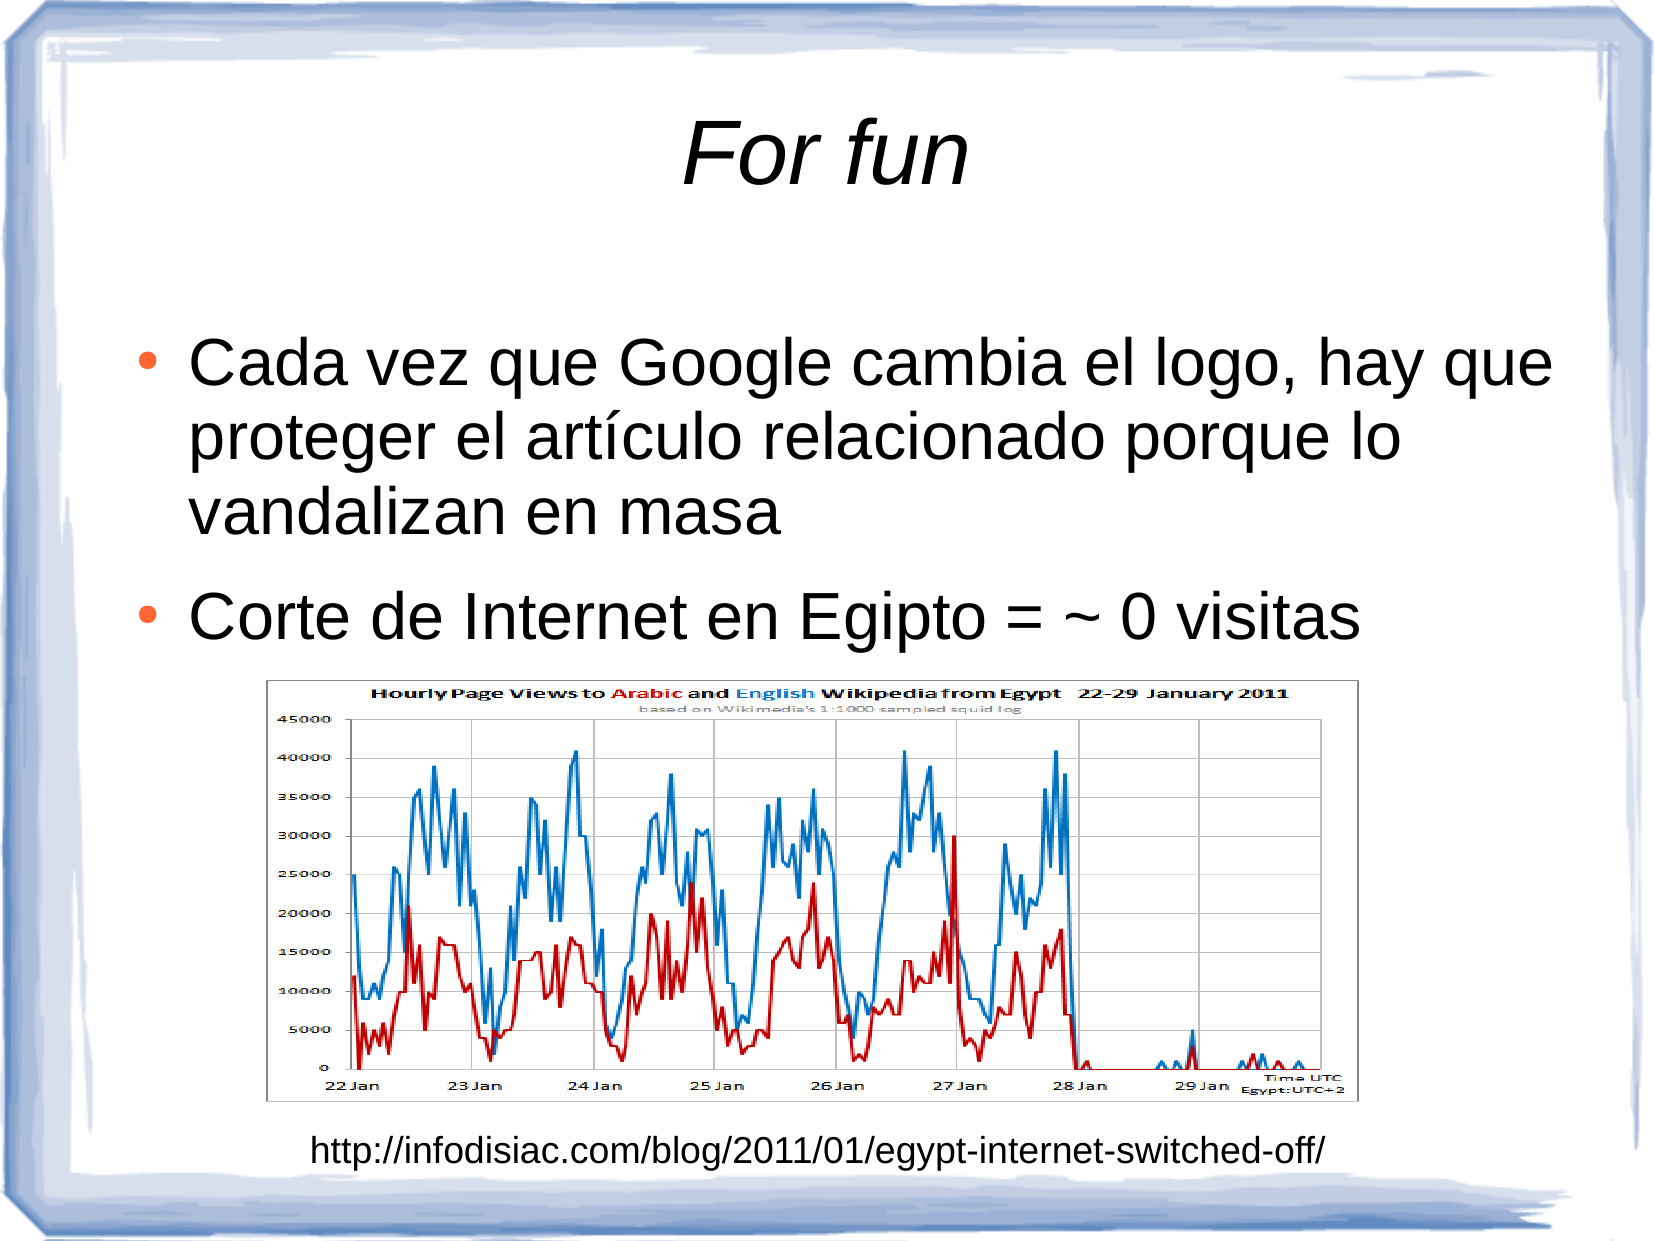

# For fun
Cada vez que Google cambia el logo, hay que proteger el artículo relacionado porque lo vandalizan en masa
Corte de Internet en Egipto = ~ 0 visitas
http://infodisiac.com/blog/2011/01/egypt-internet-switched-off/